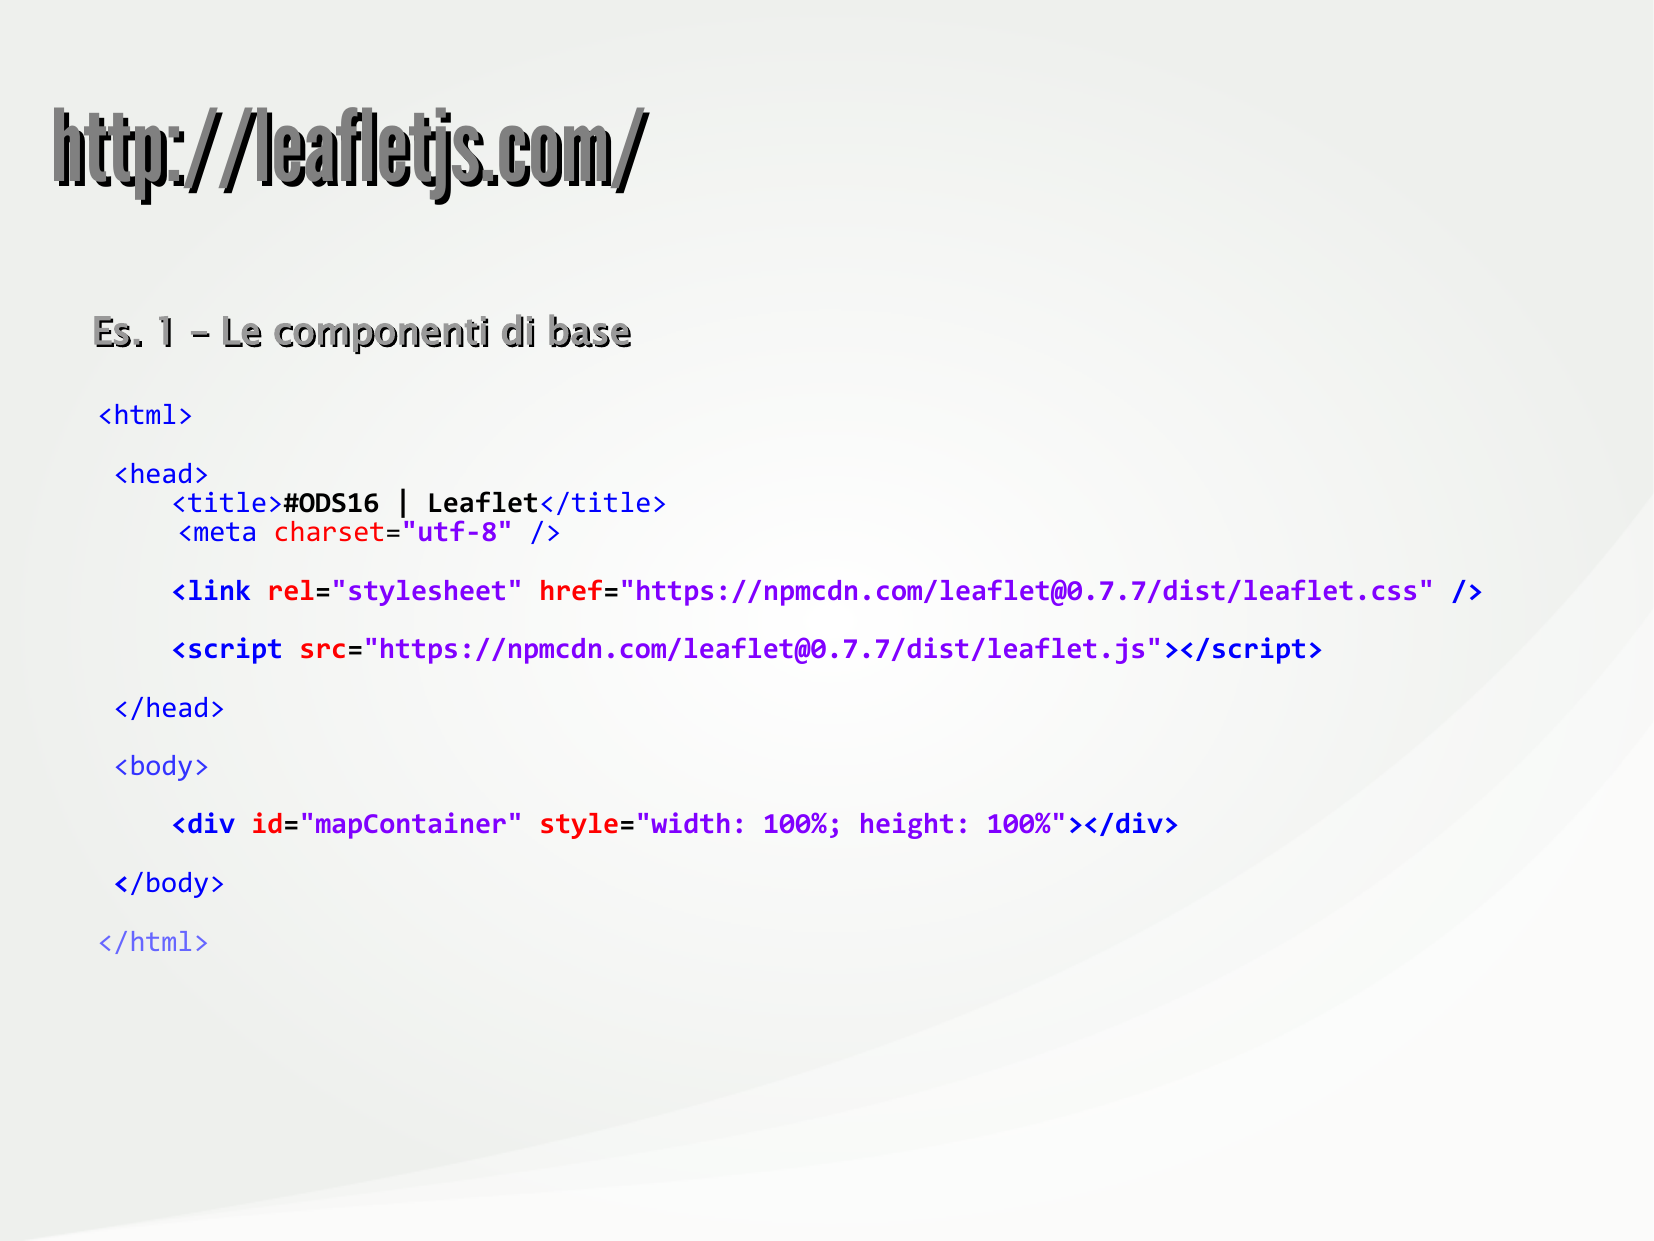

http://leafletjs.com/
Es. 1 – Le componenti di base
<html>
 <head>
	<title>#ODS16 | Leaflet</title>
 <meta charset="utf-8" />
	<link rel="stylesheet" href="https://npmcdn.com/leaflet@0.7.7/dist/leaflet.css" />
	<script src="https://npmcdn.com/leaflet@0.7.7/dist/leaflet.js"></script>
 </head>
 <body>
	<div id="mapContainer" style="width: 100%; height: 100%"></div>
 </body>
</html>